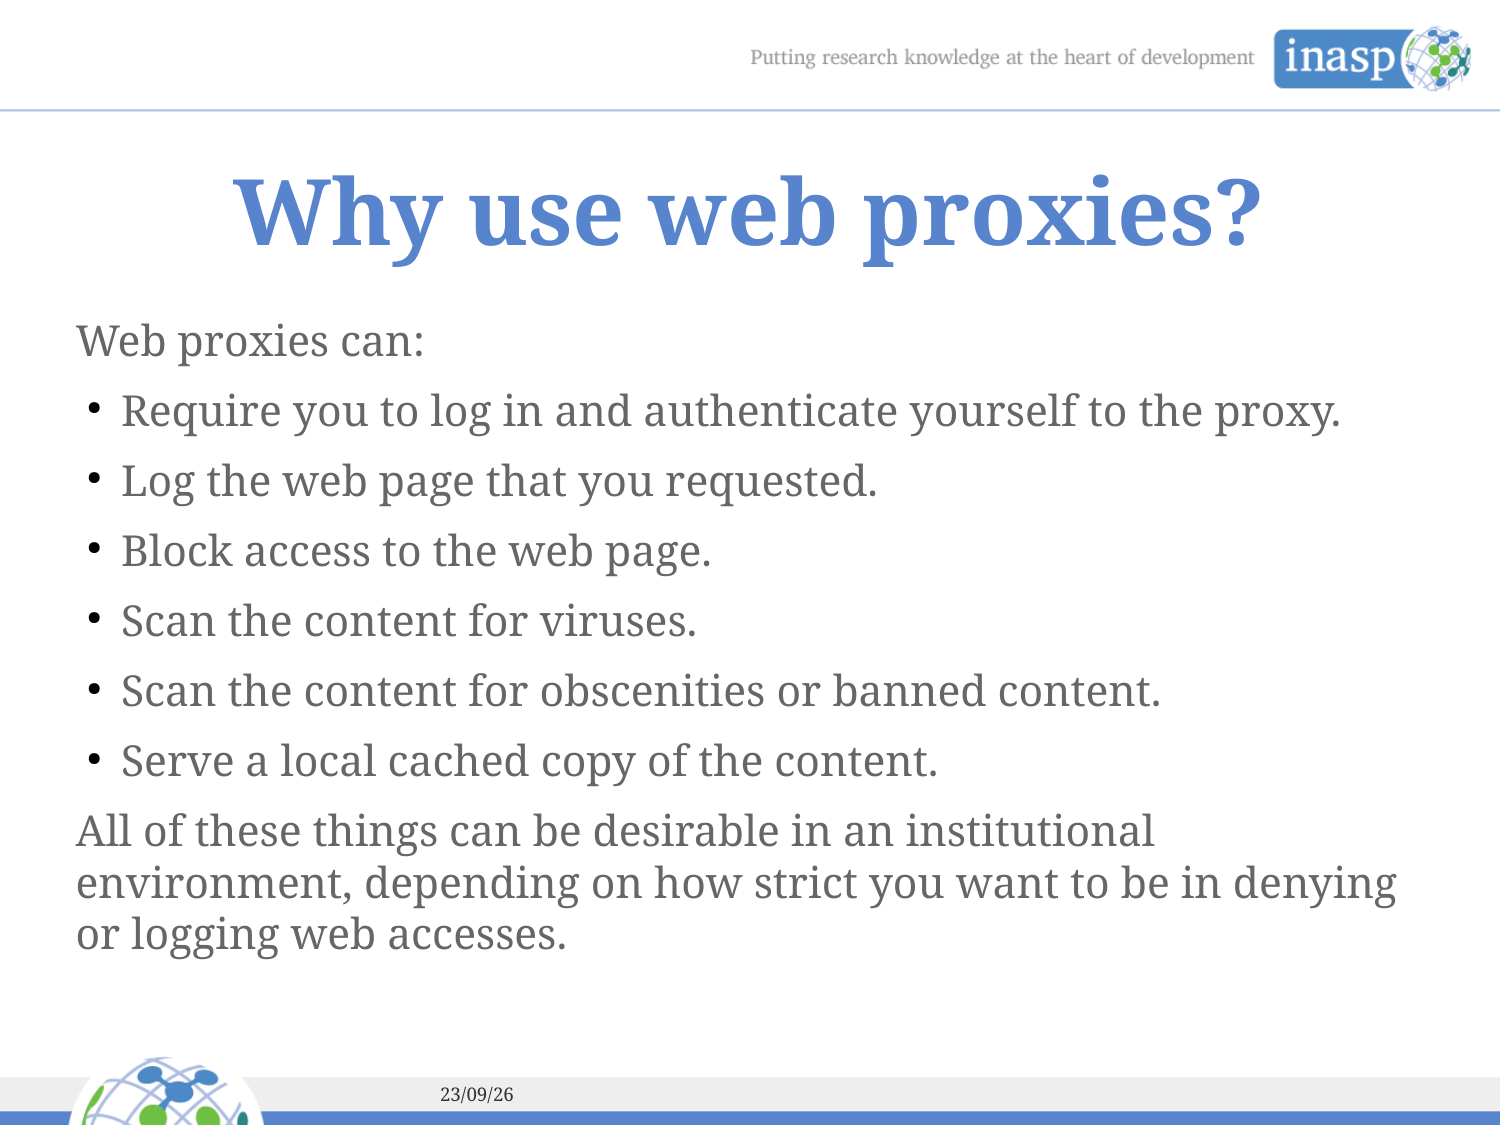

# Why use web proxies?
Web proxies can:
Require you to log in and authenticate yourself to the proxy.
Log the web page that you requested.
Block access to the web page.
Scan the content for viruses.
Scan the content for obscenities or banned content.
Serve a local cached copy of the content.
All of these things can be desirable in an institutional environment, depending on how strict you want to be in denying or logging web accesses.